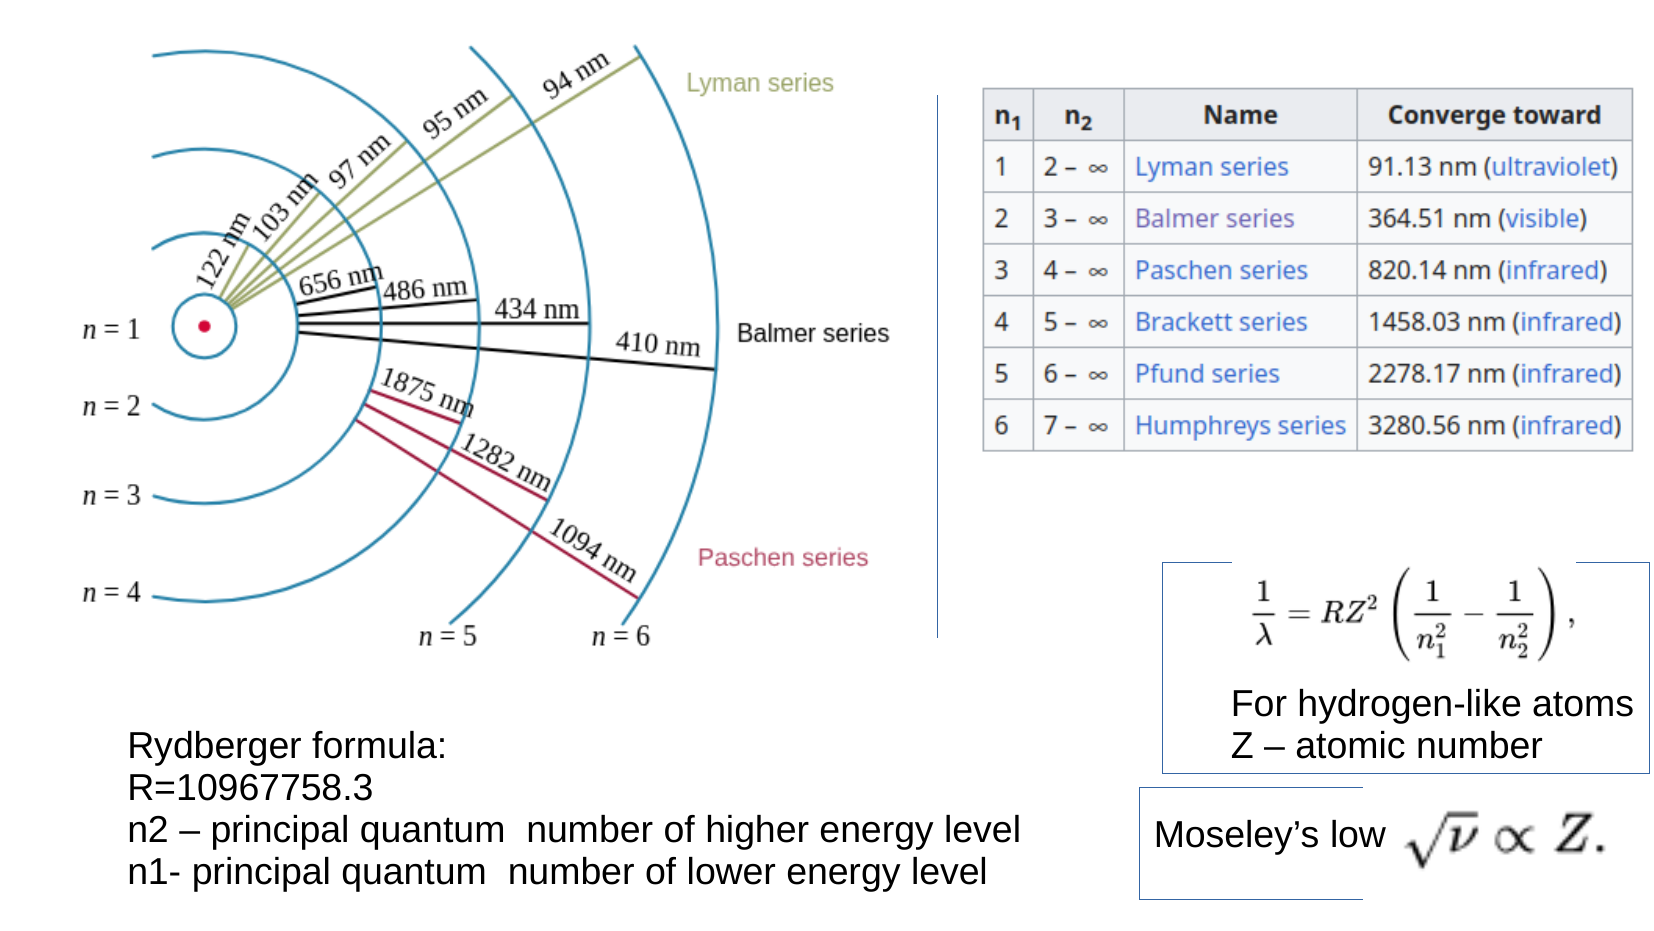

For hydrogen-like atoms
Z – atomic number
Rydberger formula:
R=10967758.3
n2 – principal quantum number of higher energy level
n1- principal quantum number of lower energy level
Moseley’s low